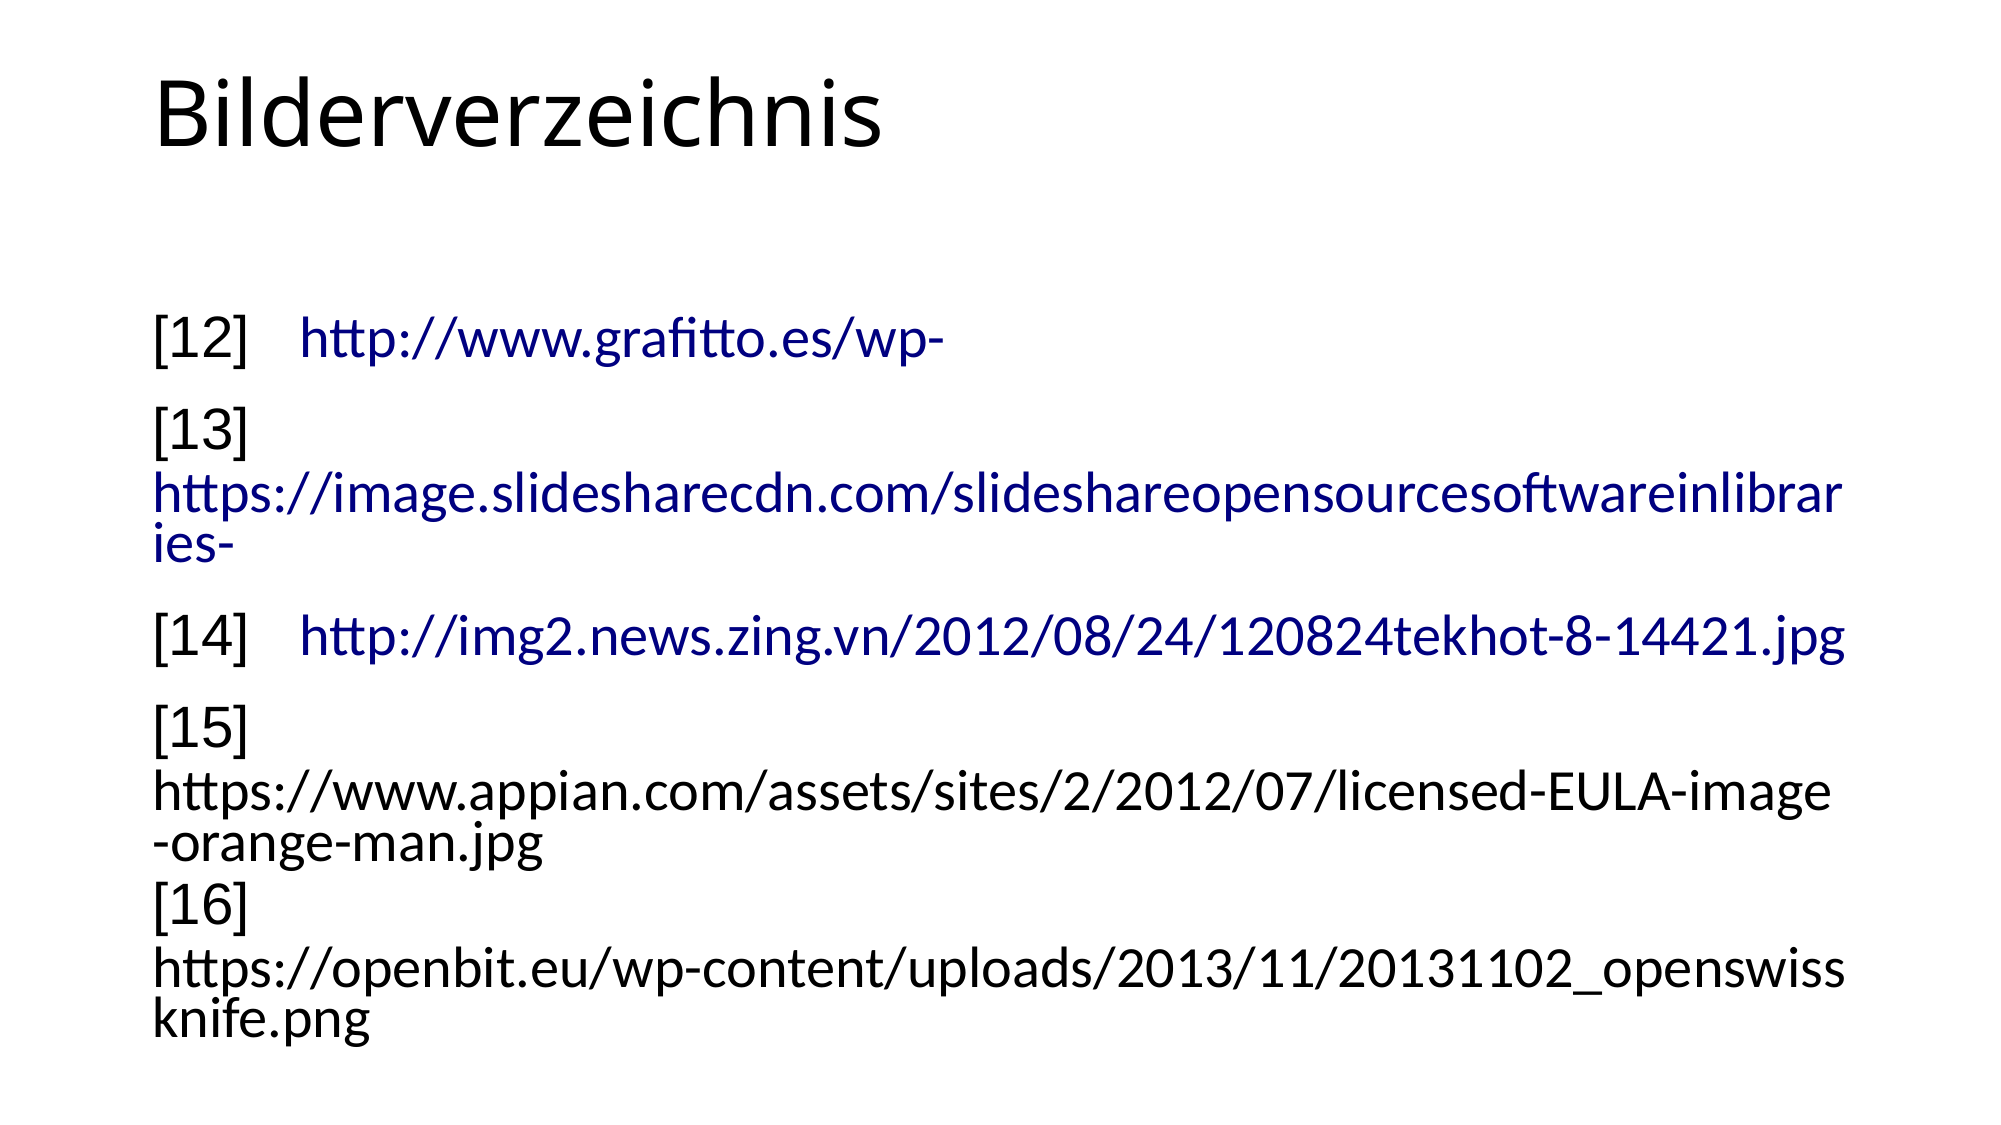

# Bilderverzeichnis
[12]	http://www.grafitto.es/wp-
[13]	https://image.slidesharecdn.com/slideshareopensourcesoftwareinlibraries-
[14]	http://img2.news.zing.vn/2012/08/24/120824tekhot-8-14421.jpg
[15]https://www.appian.com/assets/sites/2/2012/07/licensed-EULA-image-orange-man.jpg[16]	https://openbit.eu/wp-content/uploads/2013/11/20131102_openswissknife.png